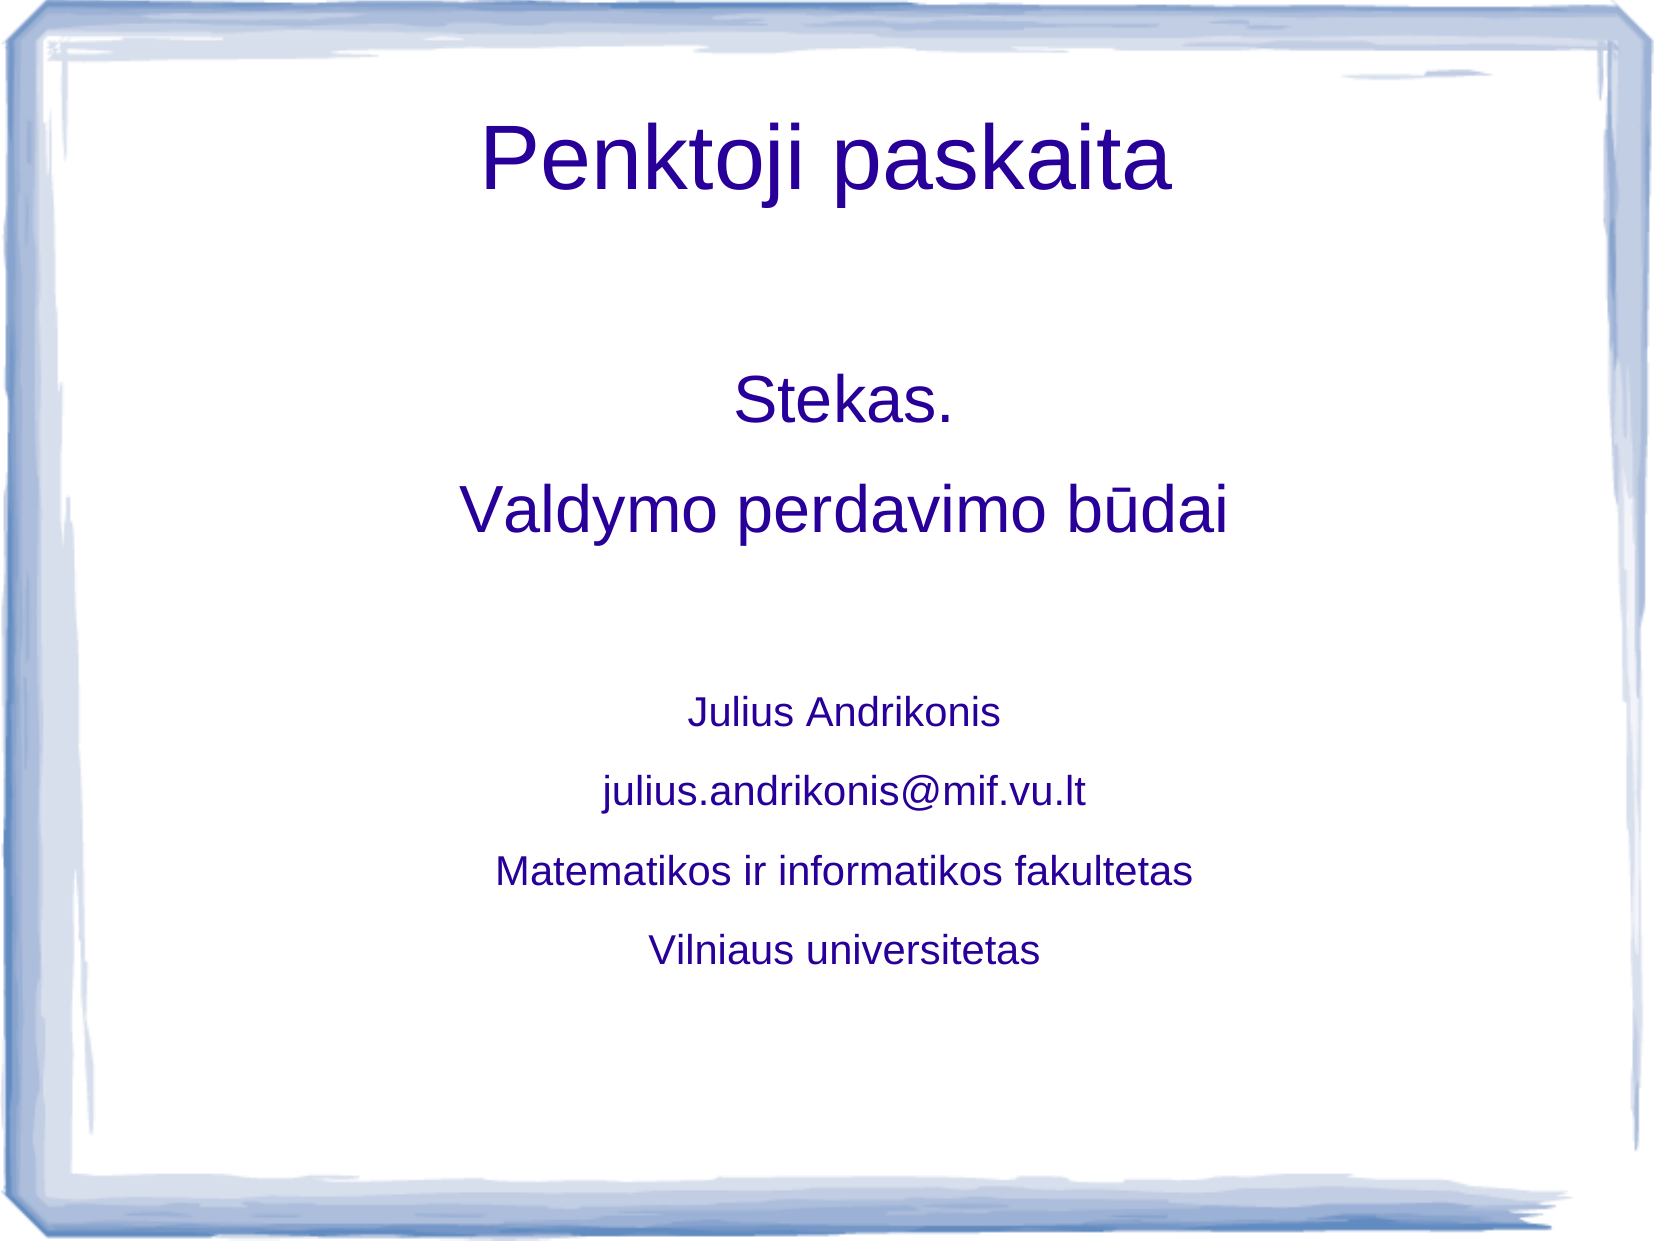

# Penktoji paskaita
Stekas.
Valdymo perdavimo būdai
Julius Andrikonis
julius.andrikonis@mif.vu.lt
Matematikos ir informatikos fakultetas
Vilniaus universitetas